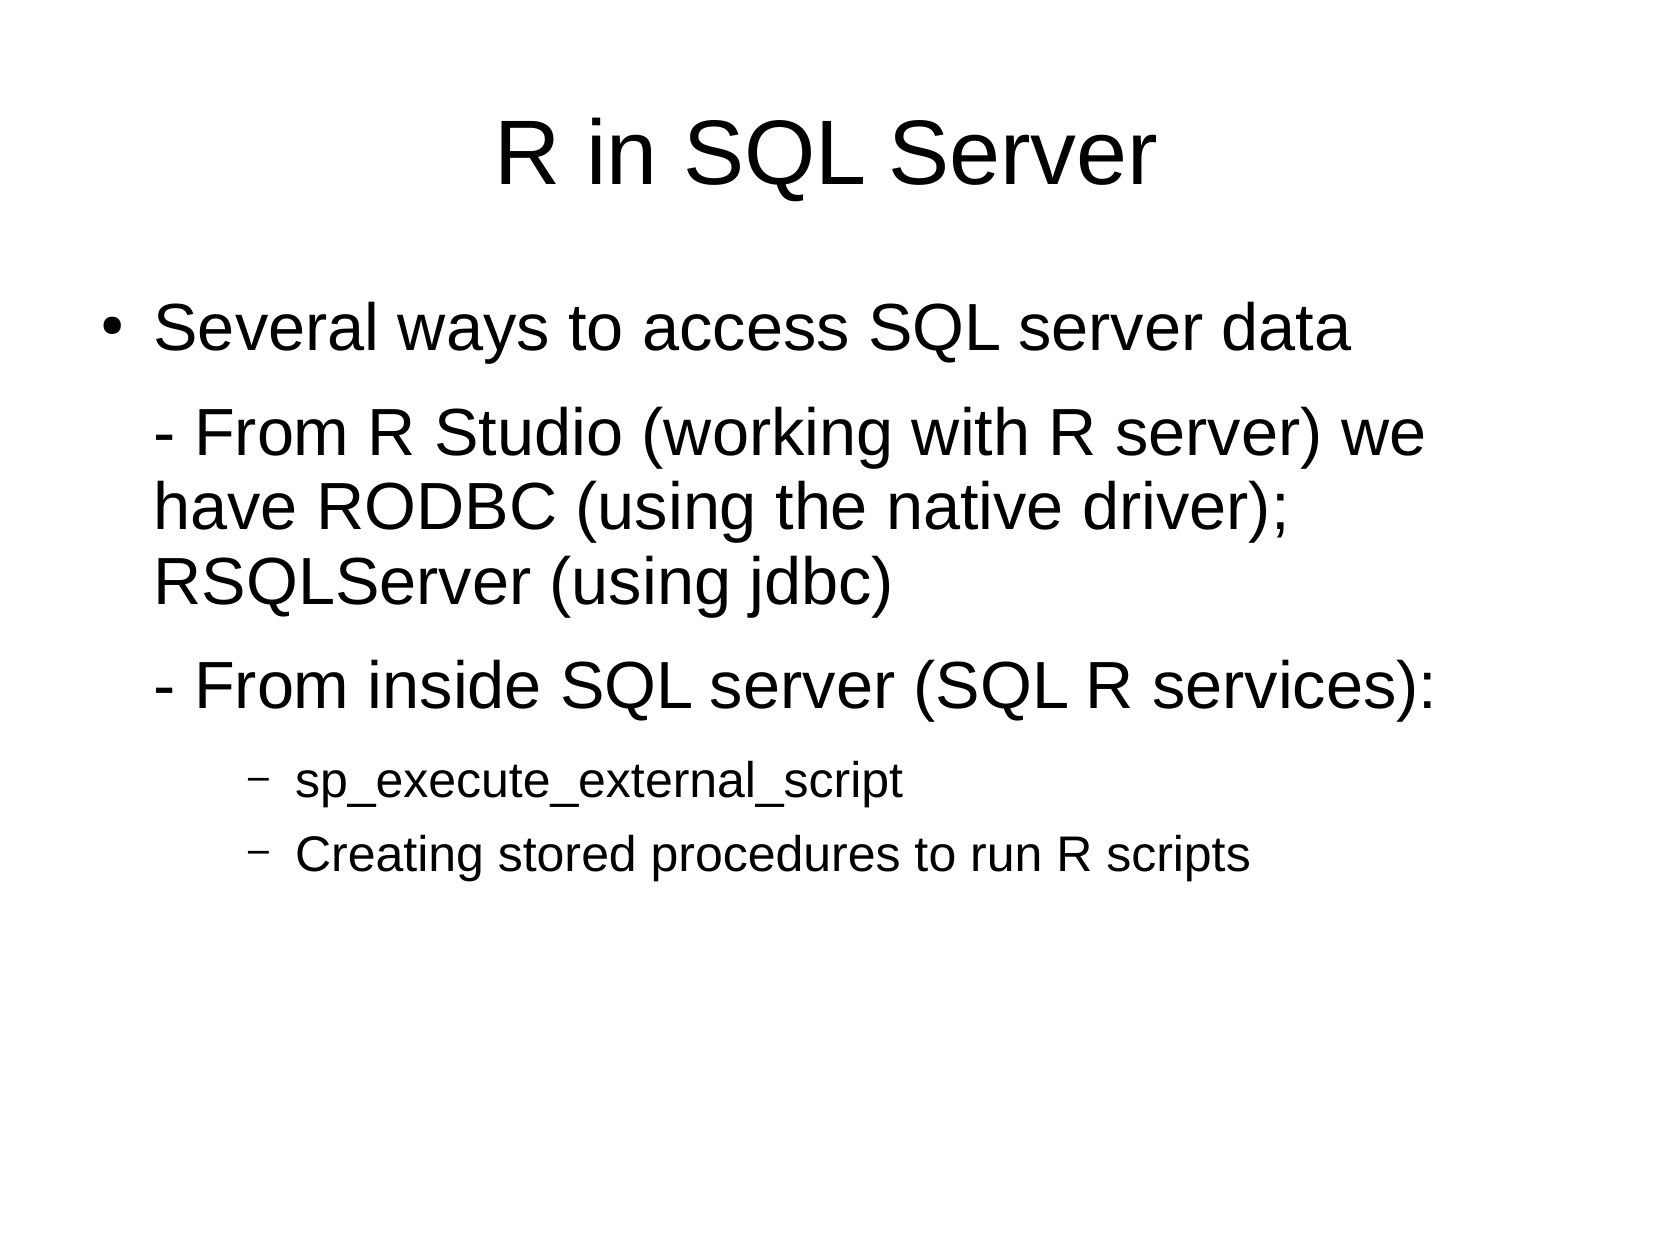

# R in SQL Server
Several ways to access SQL server data
- From R Studio (working with R server) we have RODBC (using the native driver); RSQLServer (using jdbc)
- From inside SQL server (SQL R services):
sp_execute_external_script
Creating stored procedures to run R scripts